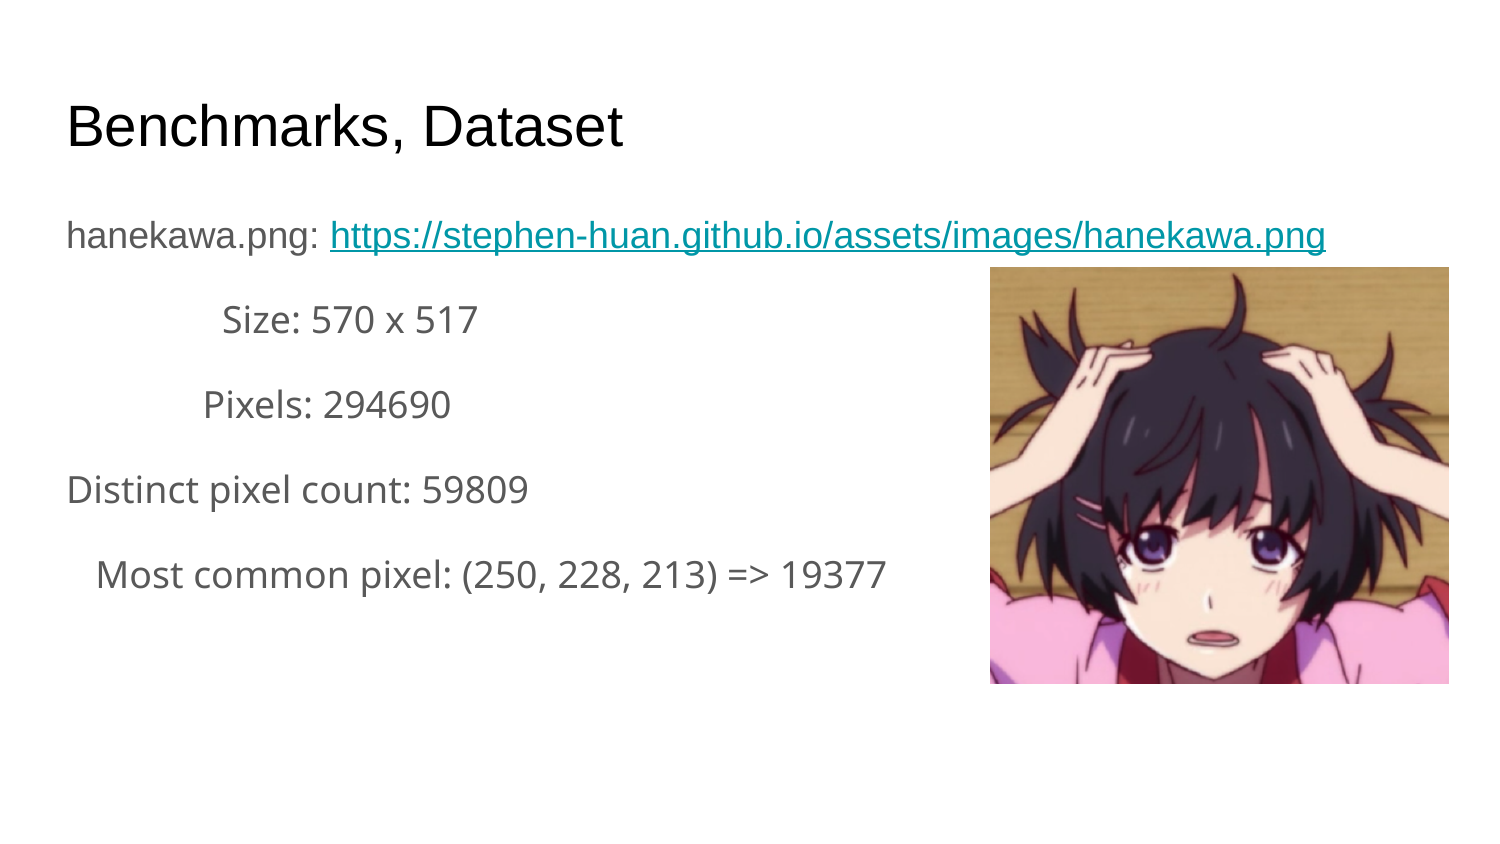

# Benchmarks, Dataset
hanekawa.png: https://stephen-huan.github.io/assets/images/hanekawa.png
 Size: 570 x 517
 Pixels: 294690
Distinct pixel count: 59809
 Most common pixel: (250, 228, 213) => 19377